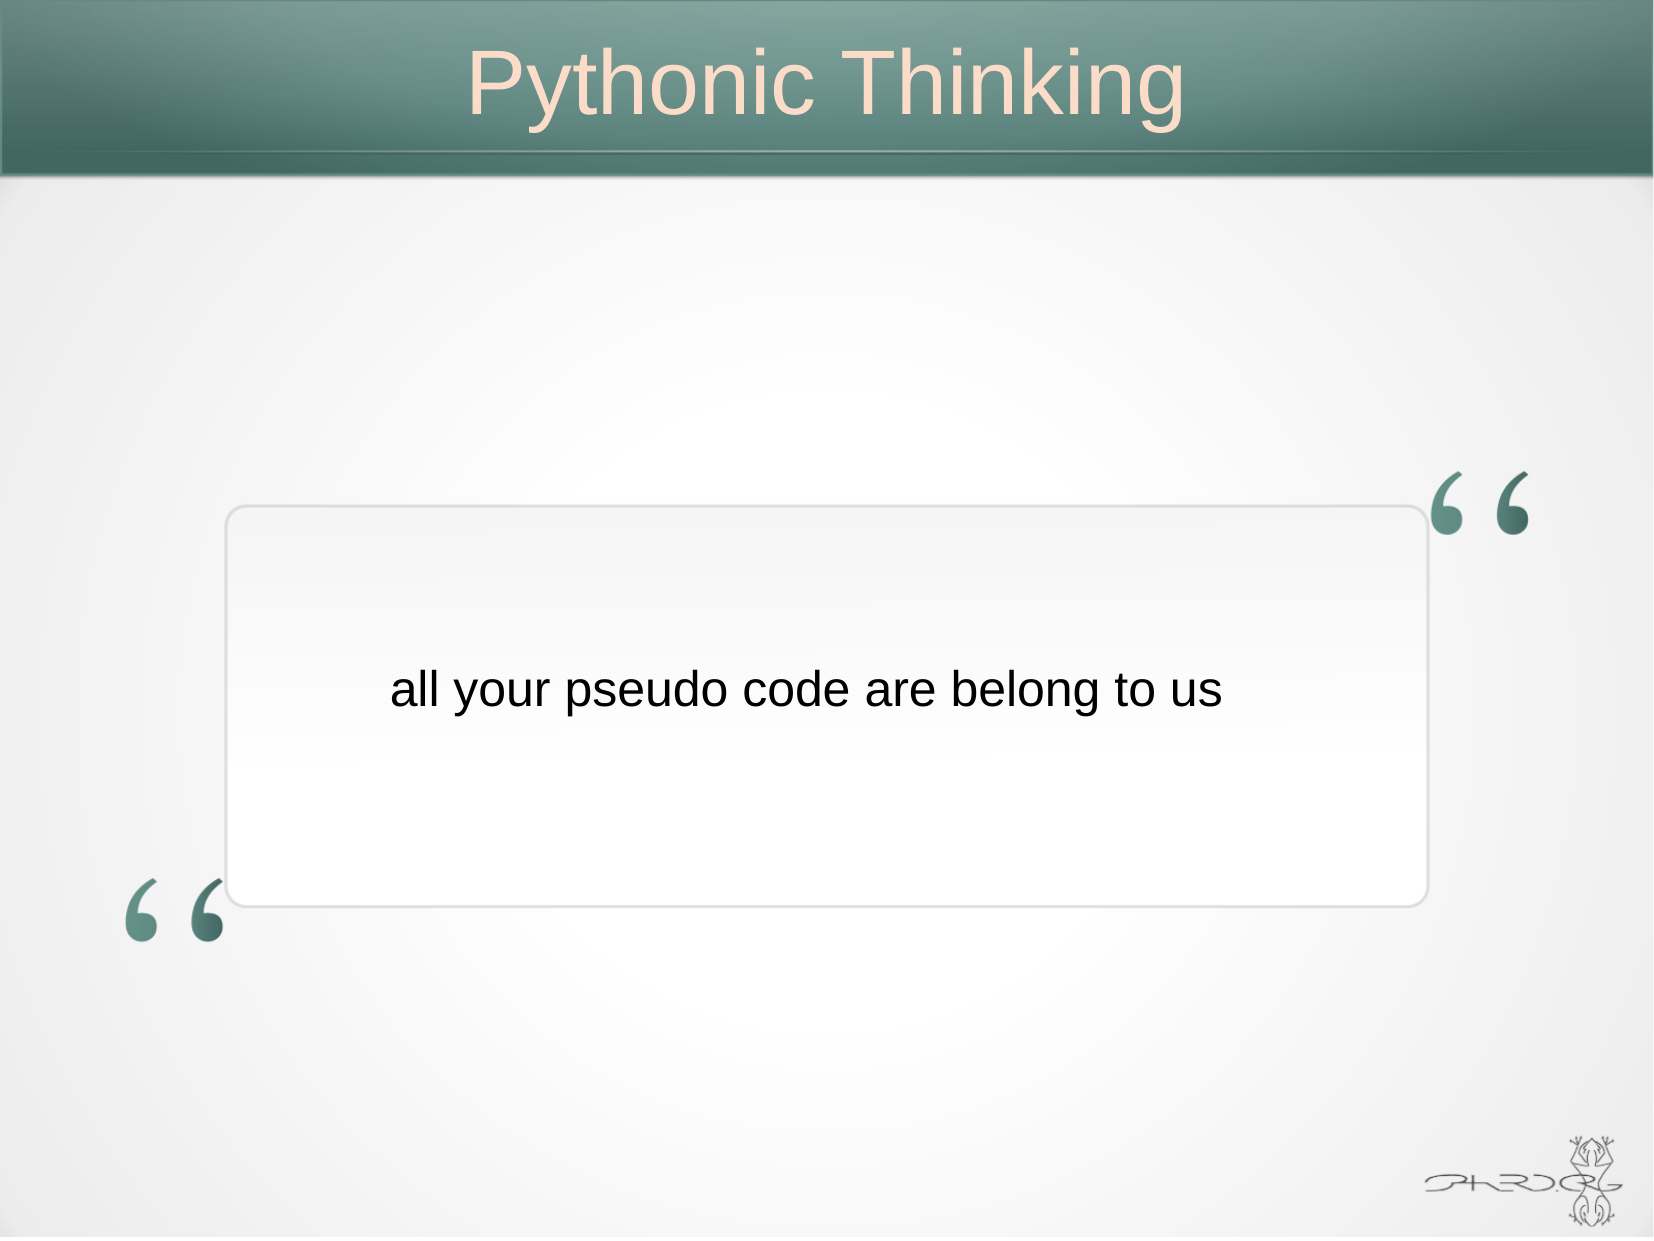

# Pythonic Thinking
all your pseudo code are belong to us